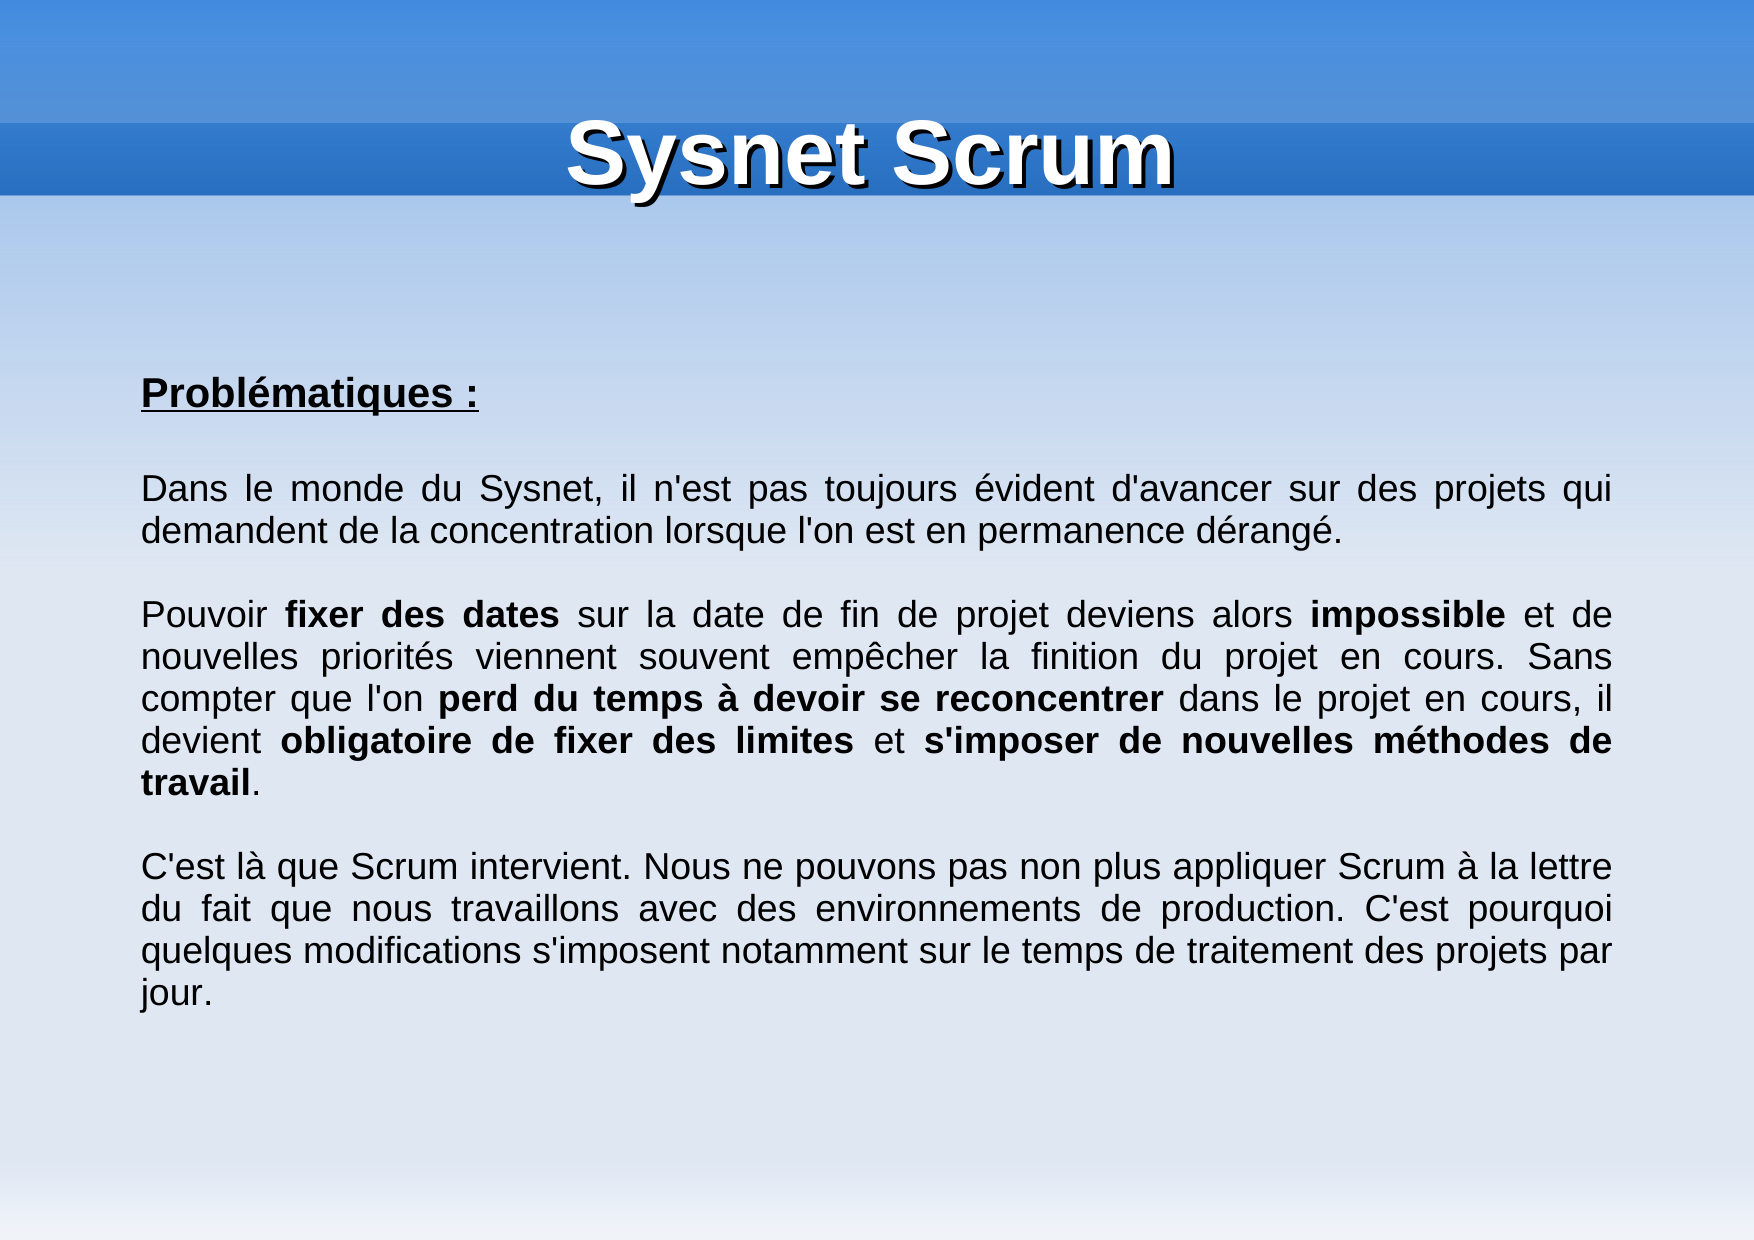

# Sysnet Scrum
Problématiques :
Dans le monde du Sysnet, il n'est pas toujours évident d'avancer sur des projets qui demandent de la concentration lorsque l'on est en permanence dérangé.
Pouvoir fixer des dates sur la date de fin de projet deviens alors impossible et de nouvelles priorités viennent souvent empêcher la finition du projet en cours. Sans compter que l'on perd du temps à devoir se reconcentrer dans le projet en cours, il devient obligatoire de fixer des limites et s'imposer de nouvelles méthodes de travail.
C'est là que Scrum intervient. Nous ne pouvons pas non plus appliquer Scrum à la lettre du fait que nous travaillons avec des environnements de production. C'est pourquoi quelques modifications s'imposent notamment sur le temps de traitement des projets par jour.